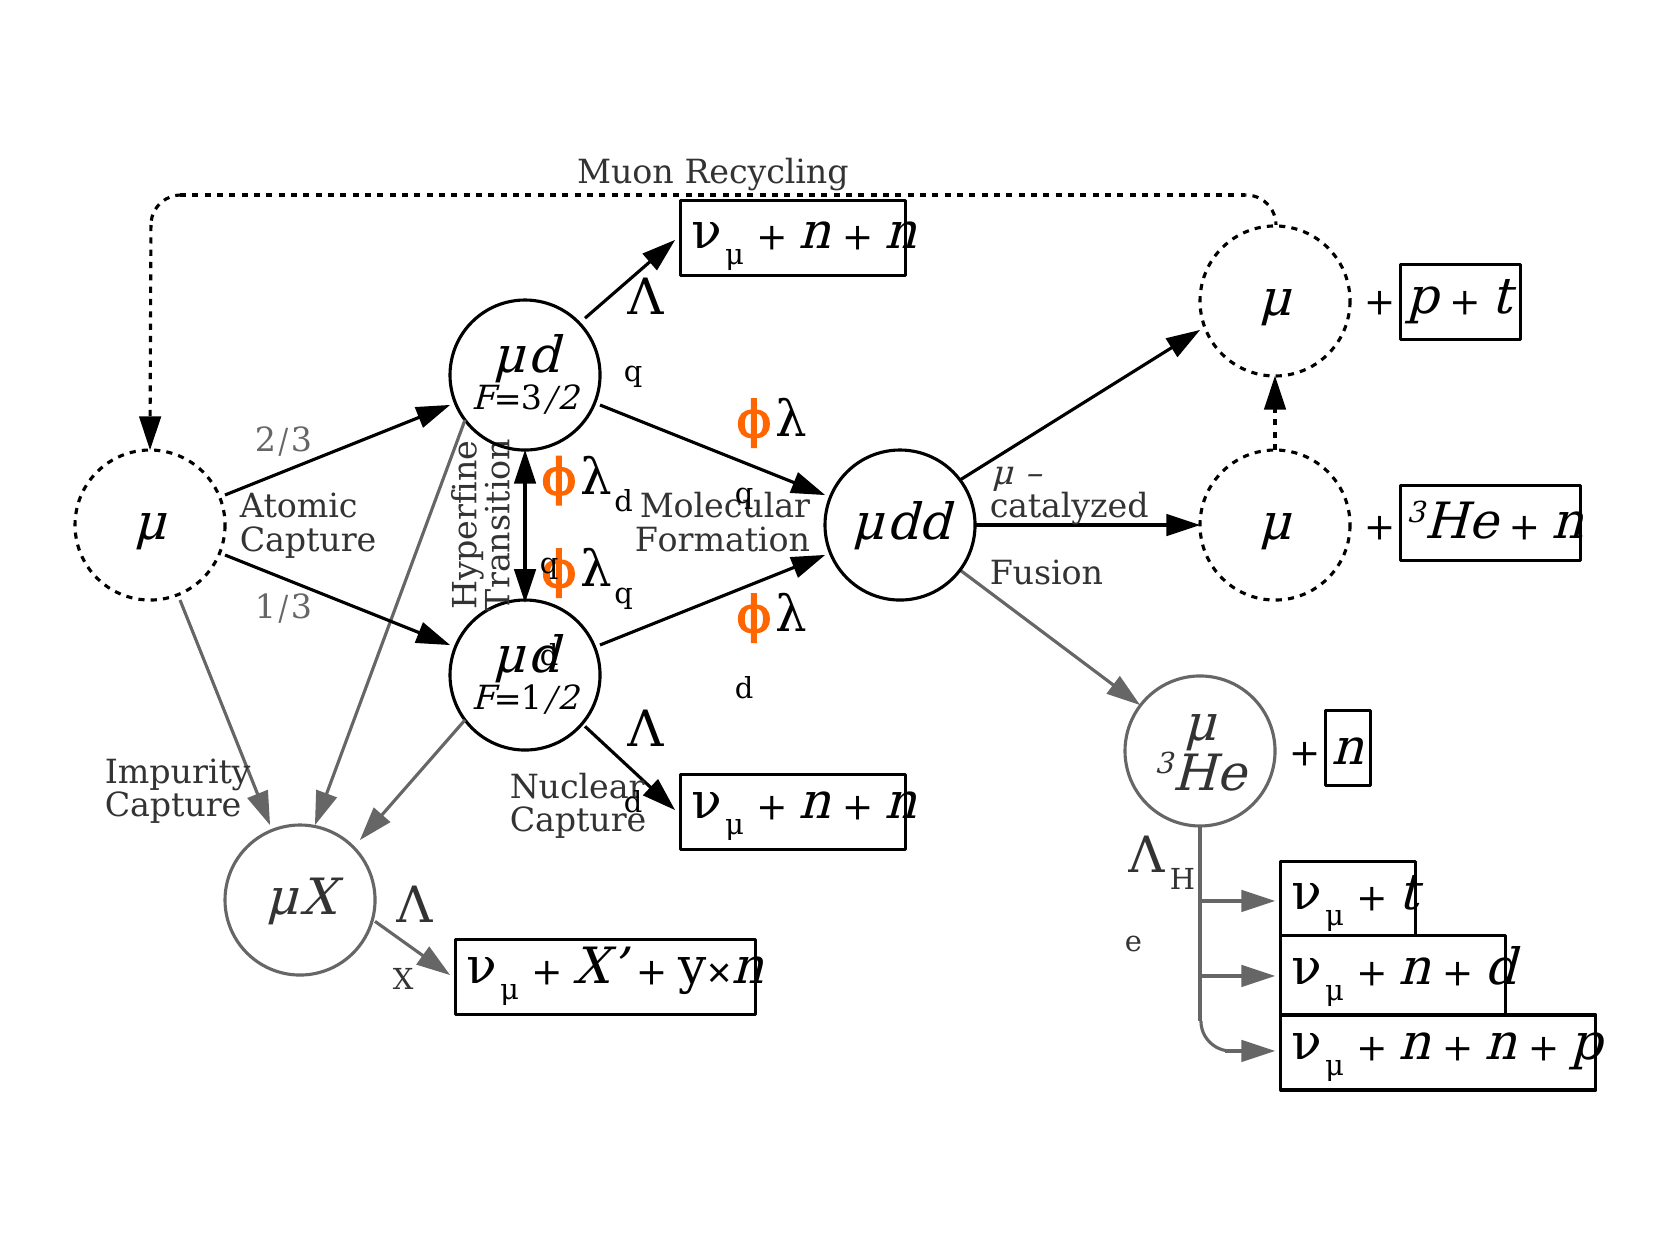

Muon Recycling
νμ + n + n
#
+ p + t
μ
Λq
μd
F=3/2
ϕλq
2/3
ϕλdq
+ 3He + n
μ
Atomic
Capture
Molecular
Formation
μdd
μ – catalyzed
Fusion
μ
Hyperfine
Transition
ϕλqd
1/3
ϕλd
μd
F=1/2
+ n
μ 3He
Λd
Impurity
Capture
νμ + n + n
Nuclear
Capture
μX
ΛHe
νμ + t
ΛX
νμ + X’ + y×n
νμ + n + d
νμ + n + n + p